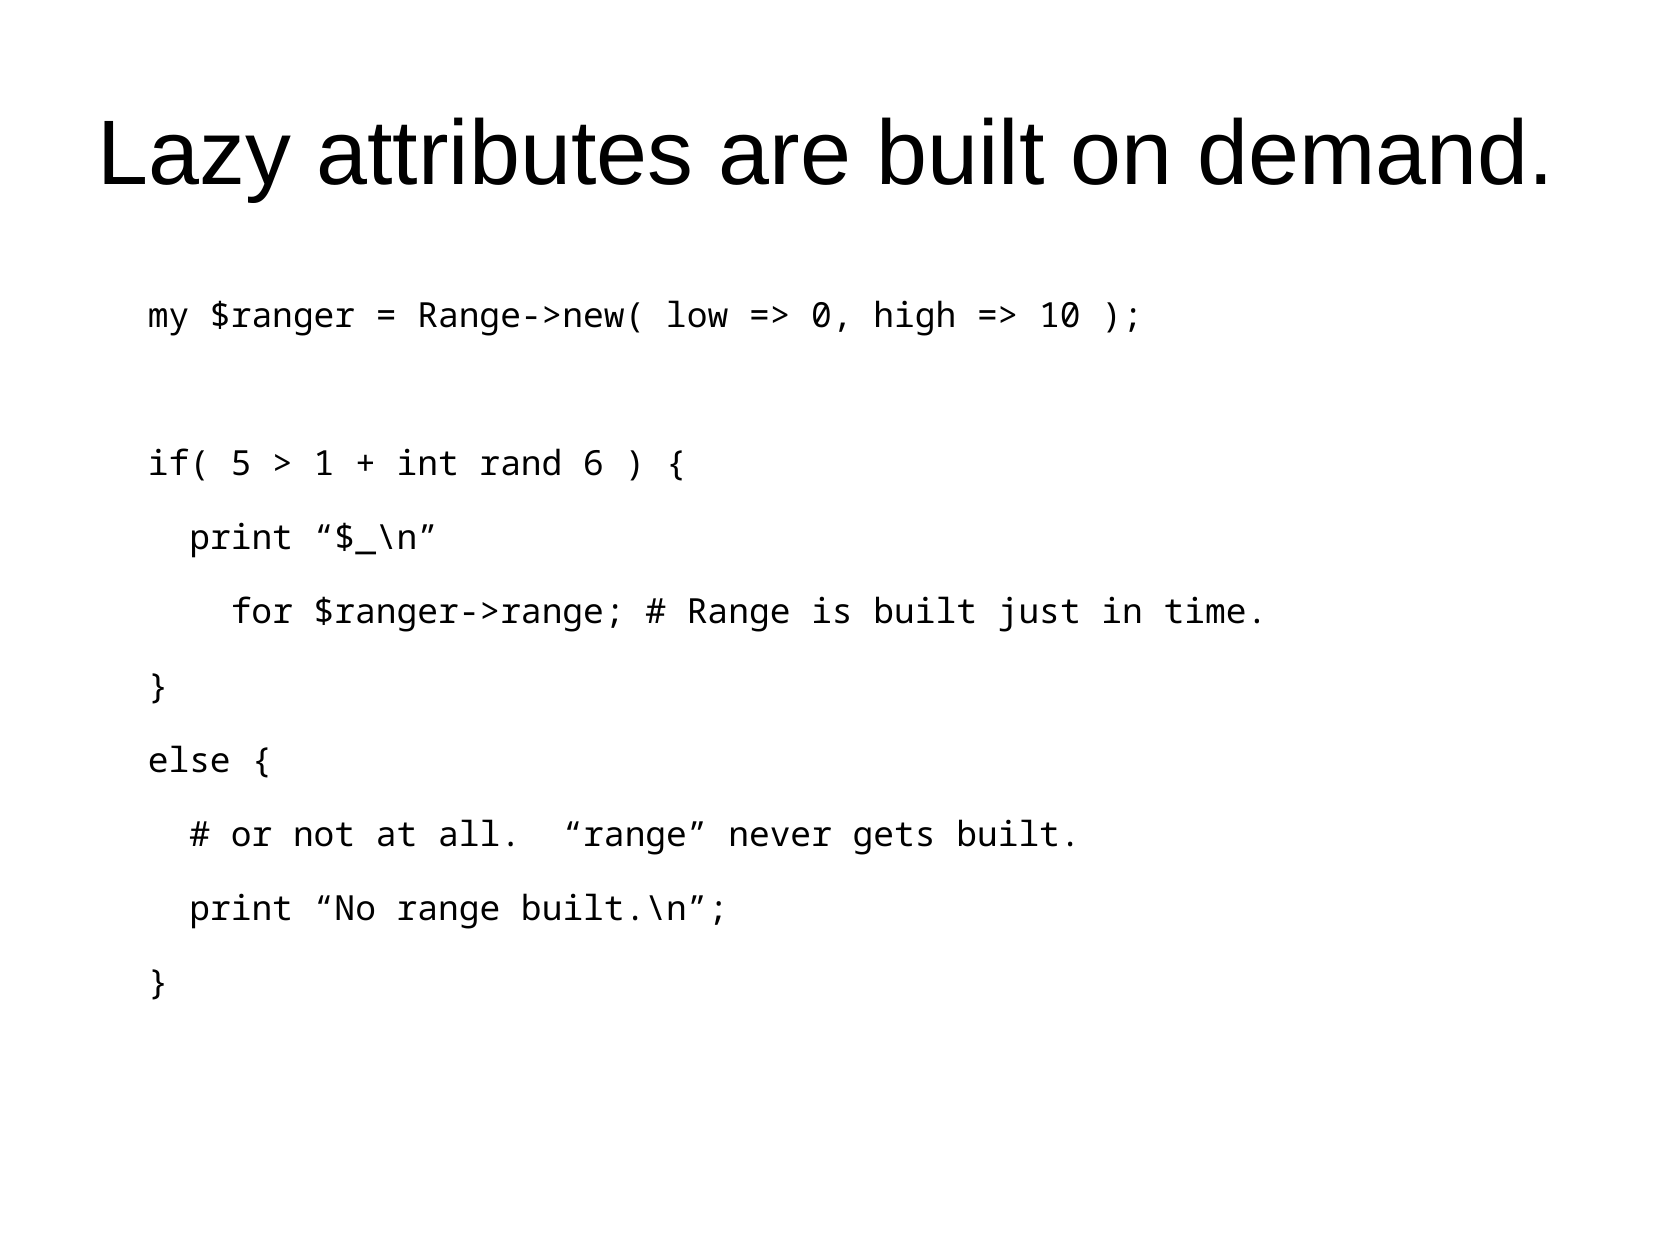

# Lazy attributes are built on demand.
my $ranger = Range->new( low => 0, high => 10 );
if( 5 > 1 + int rand 6 ) {
 print “$_\n”
 for $ranger->range; # Range is built just in time.
}
else {
 # or not at all. “range” never gets built.
 print “No range built.\n”;
}